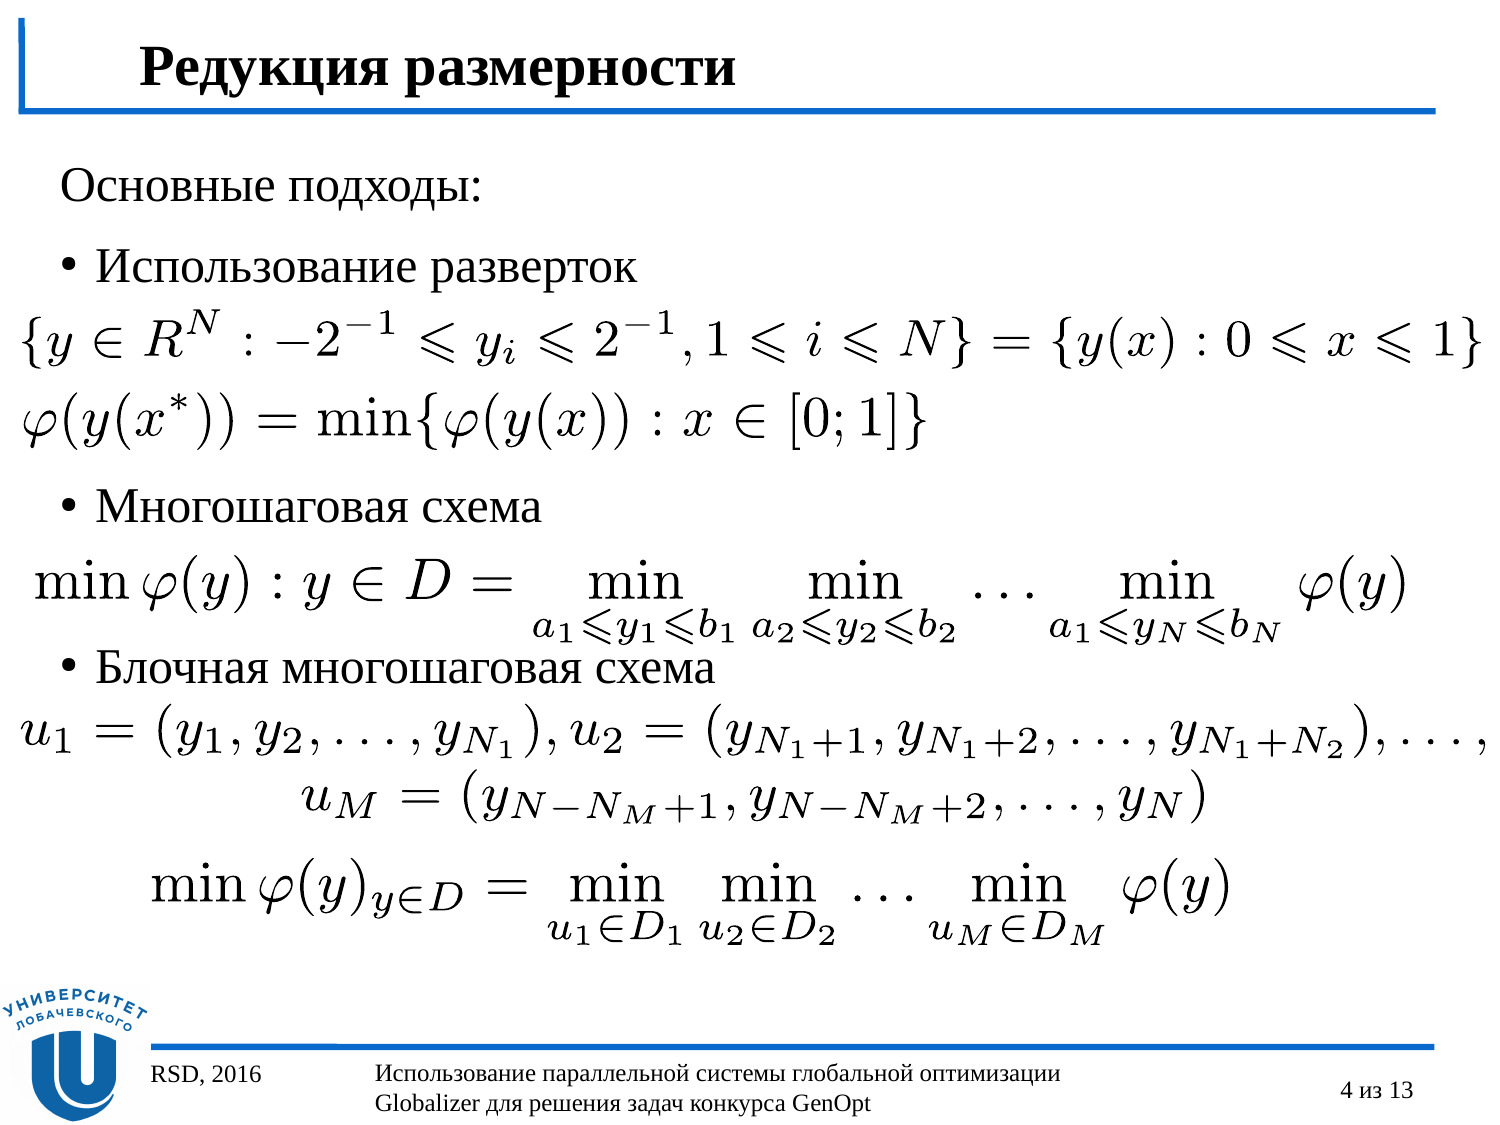

Редукция размерности
Основные подходы:
Использование разверток
Многошаговая схема
Блочная многошаговая схема